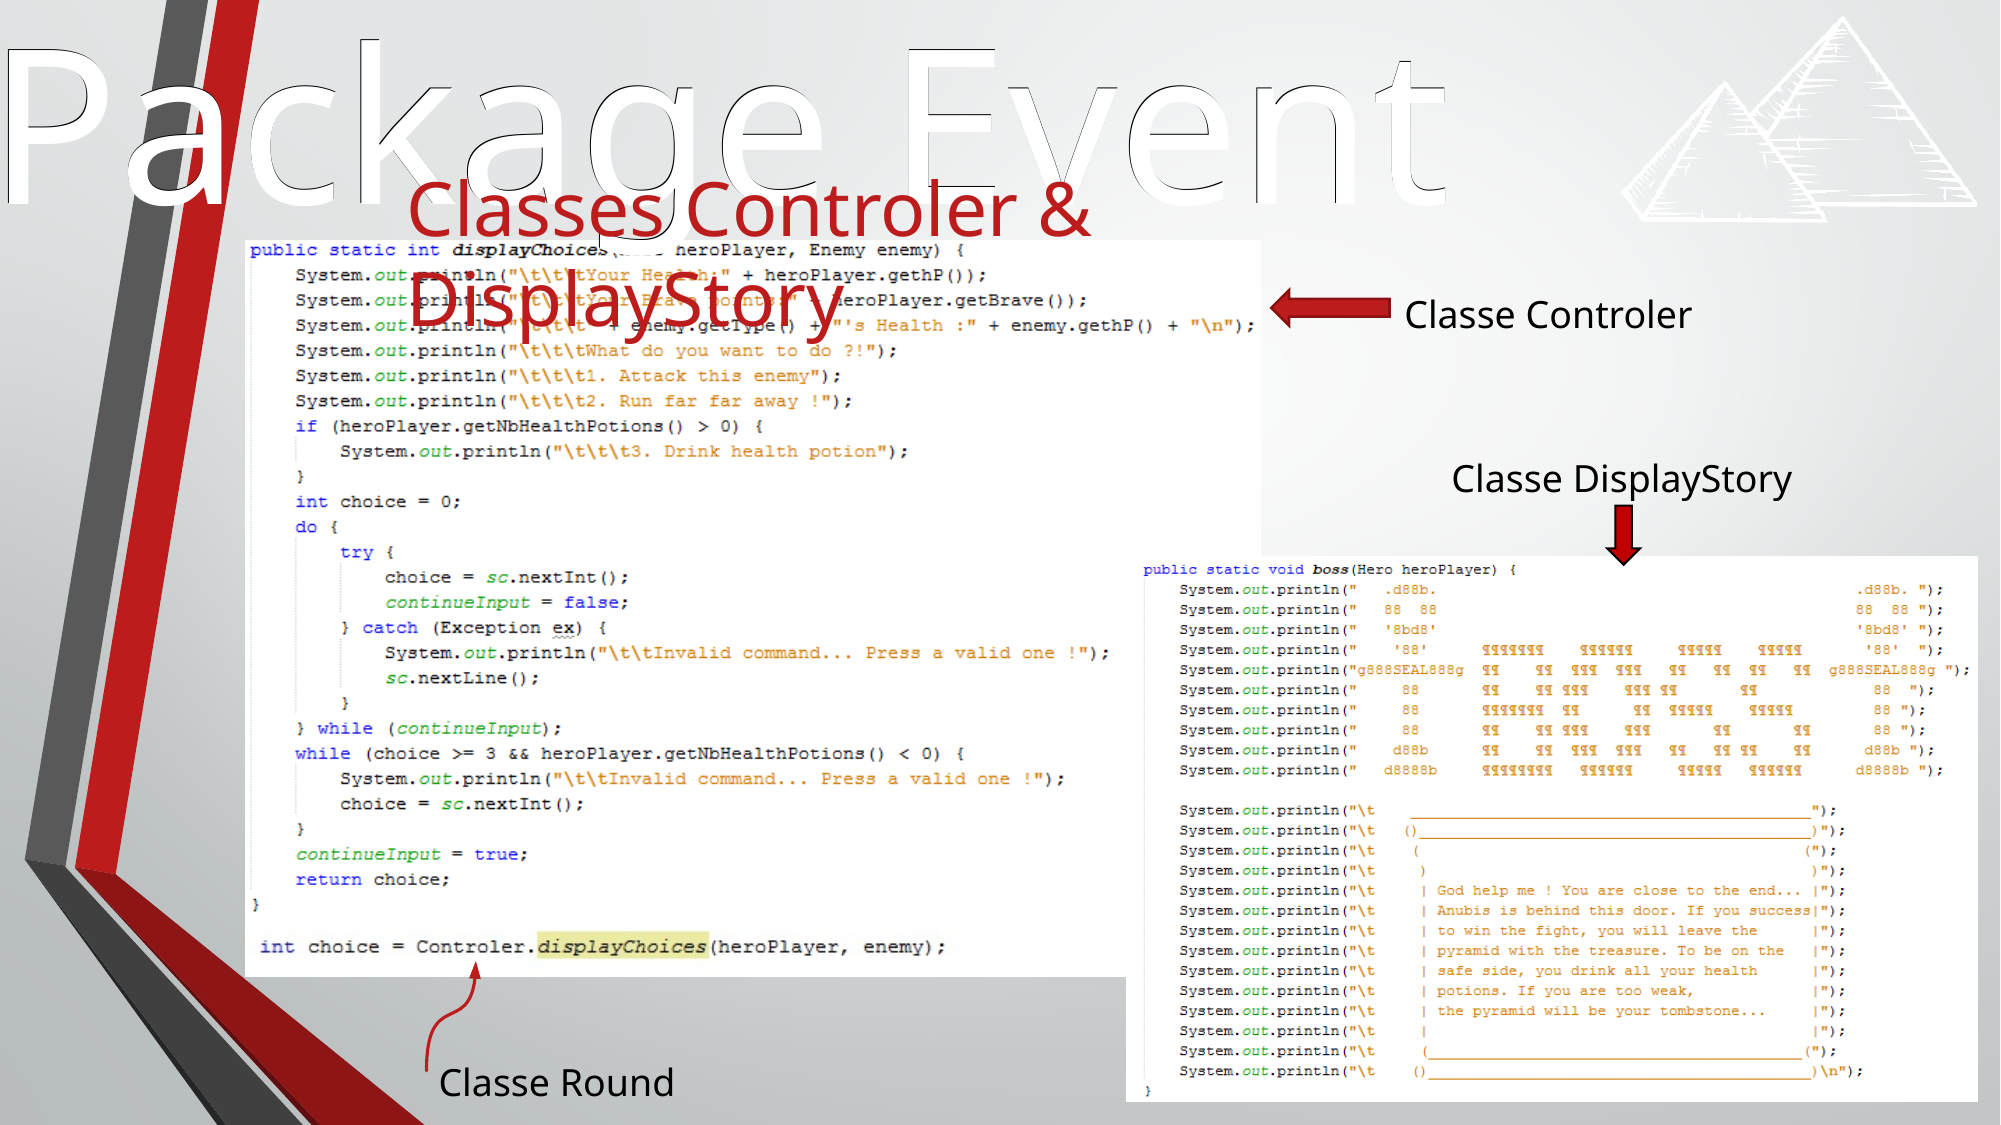

Package Event
Classes Controler & DisplayStory
Classe Controler
Classe DisplayStory
Classe Round